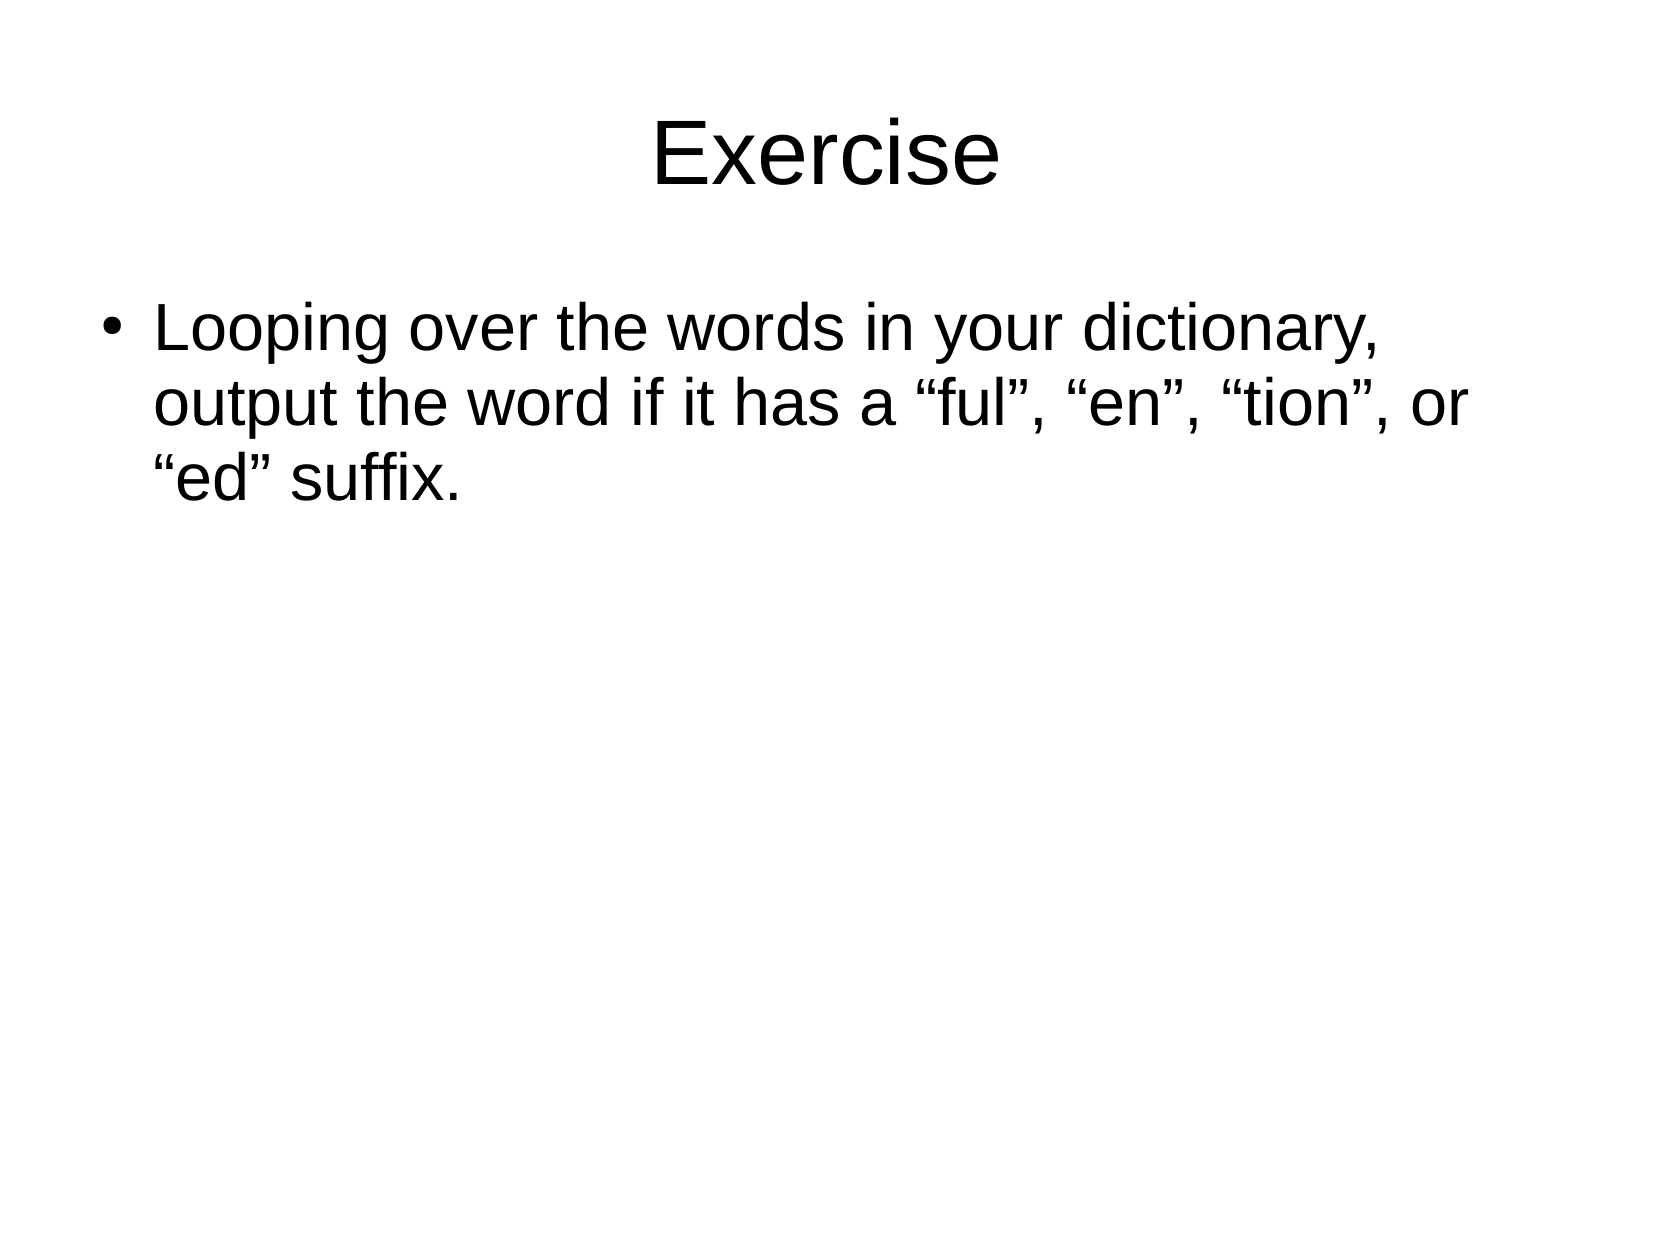

# Exercise
Looping over the words in your dictionary, output the word if it has a “ful”, “en”, “tion”, or “ed” suffix.